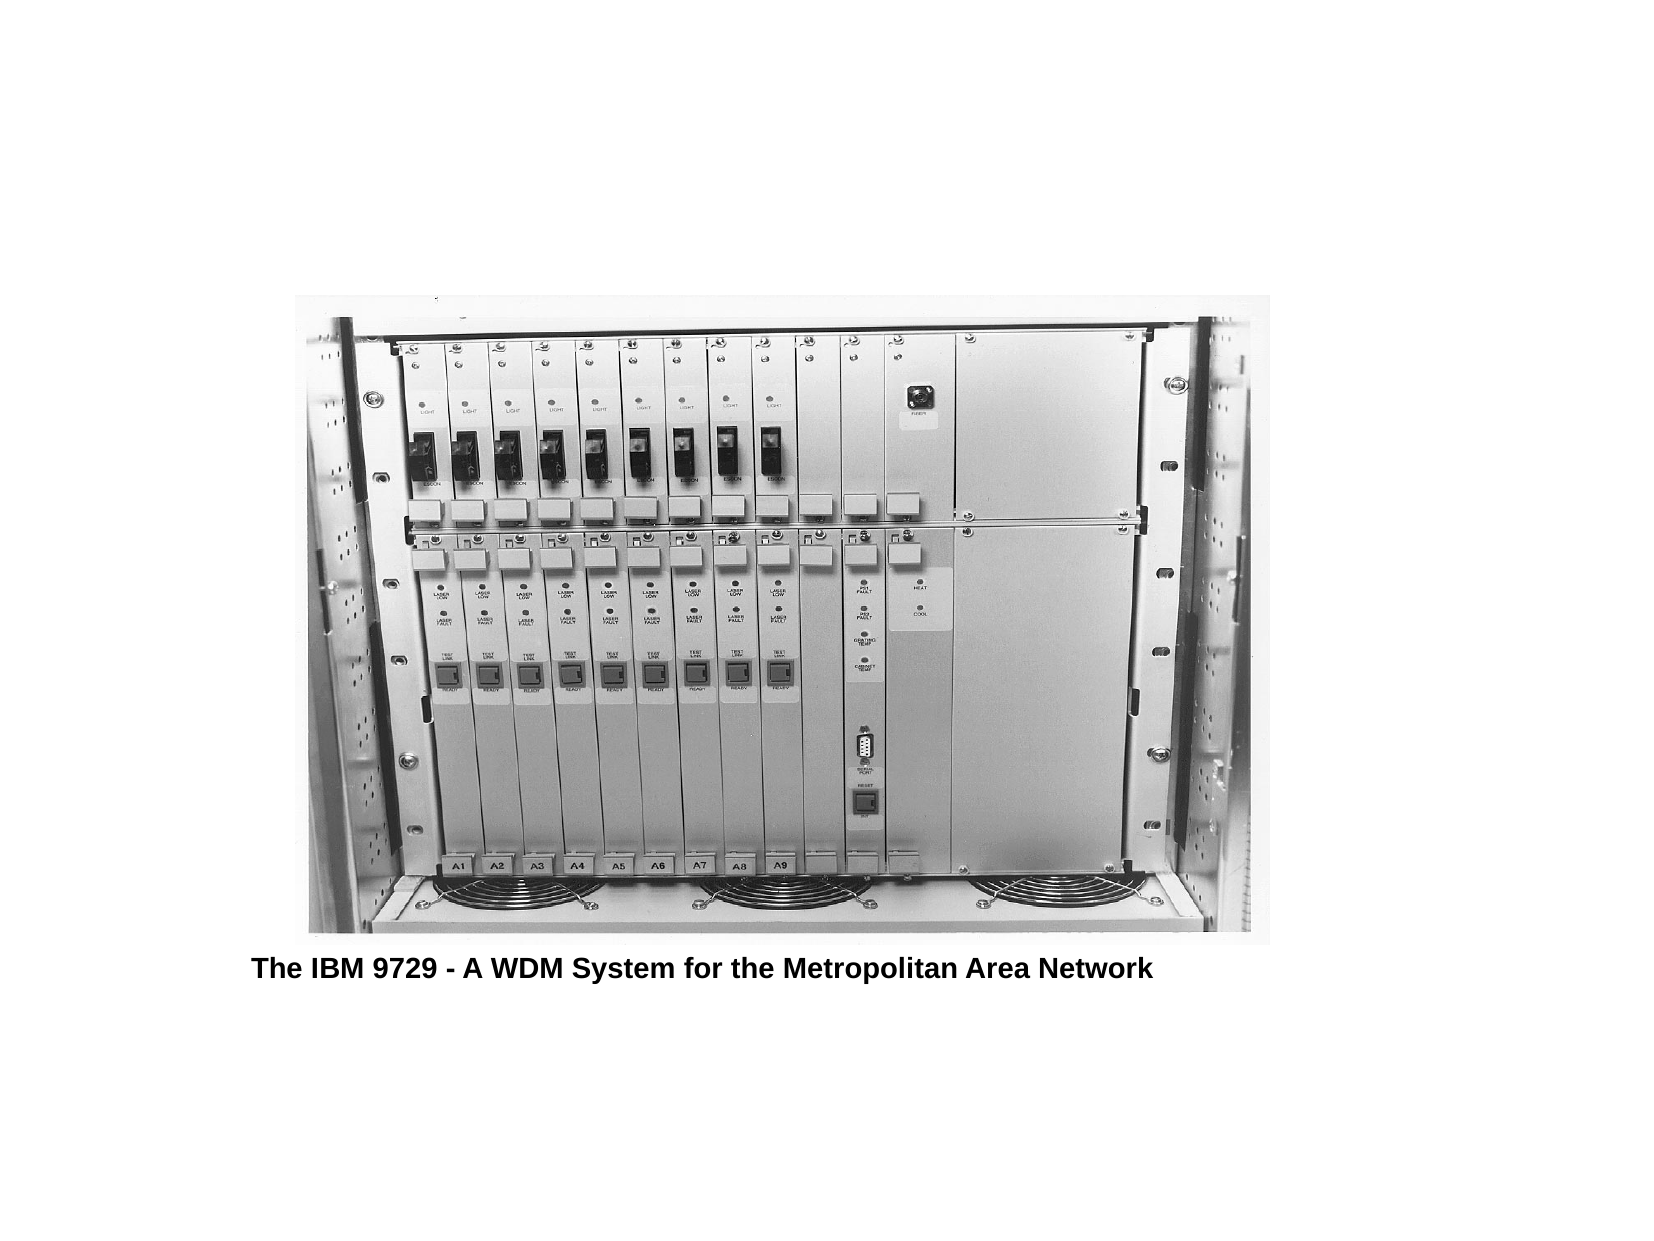

#
The IBM 9729 - A WDM System for the Metropolitan Area Network